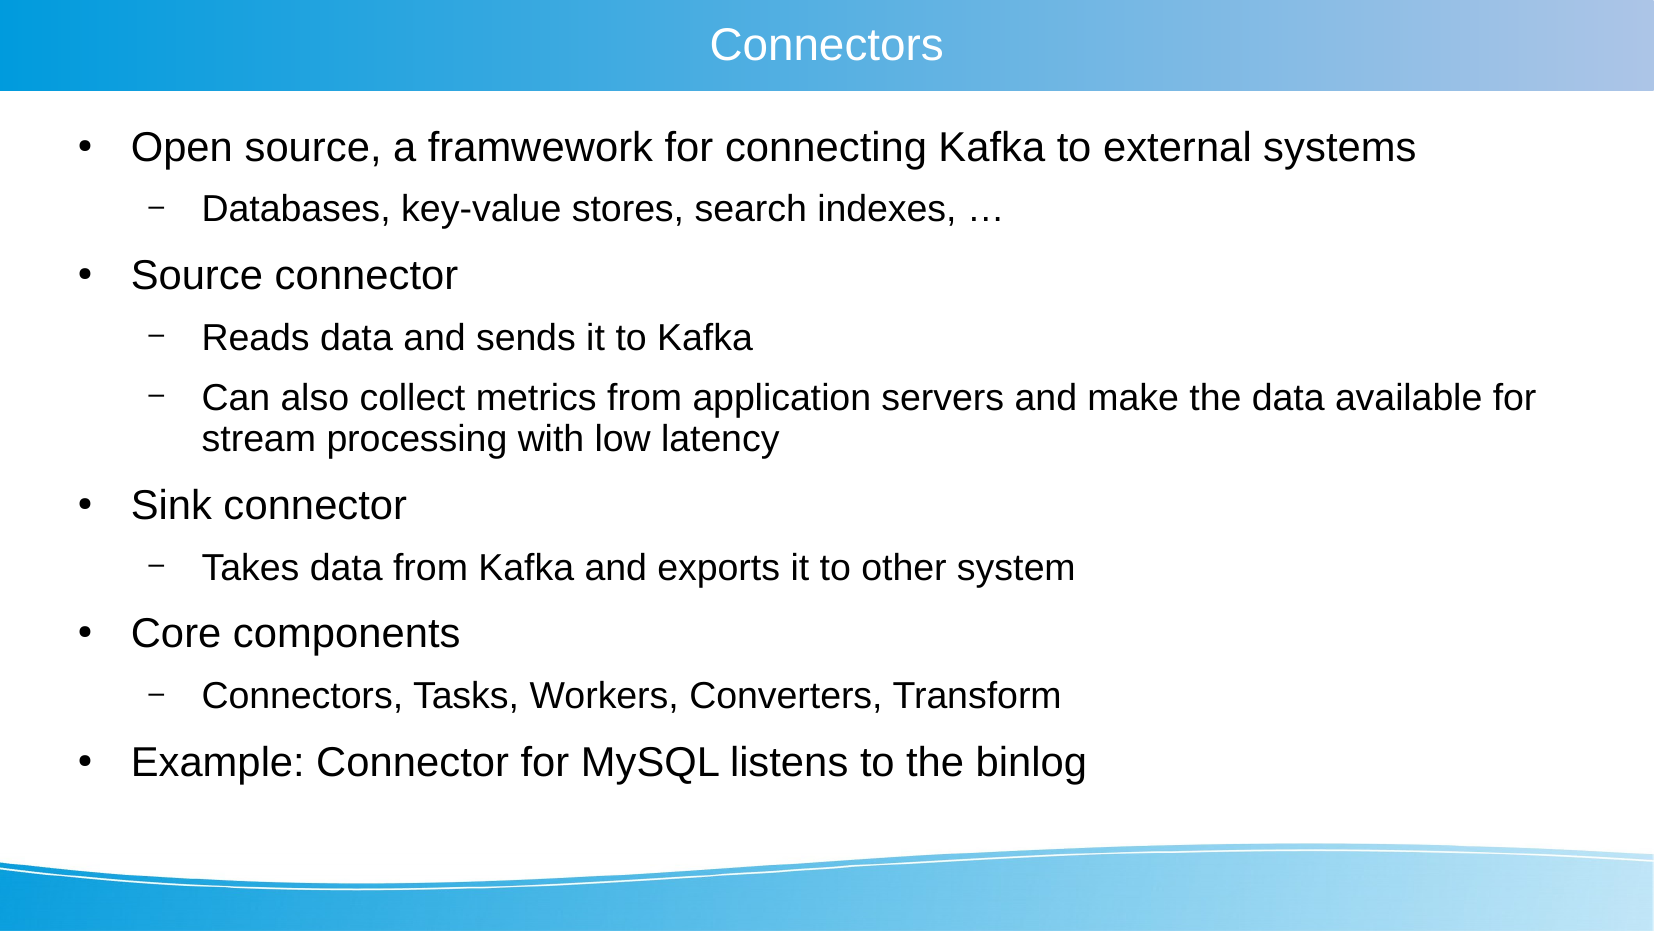

# Connectors
Open source, a framwework for connecting Kafka to external systems
Databases, key-value stores, search indexes, …
Source connector
Reads data and sends it to Kafka
Can also collect metrics from application servers and make the data available for stream processing with low latency
Sink connector
Takes data from Kafka and exports it to other system
Core components
Connectors, Tasks, Workers, Converters, Transform
Example: Connector for MySQL listens to the binlog